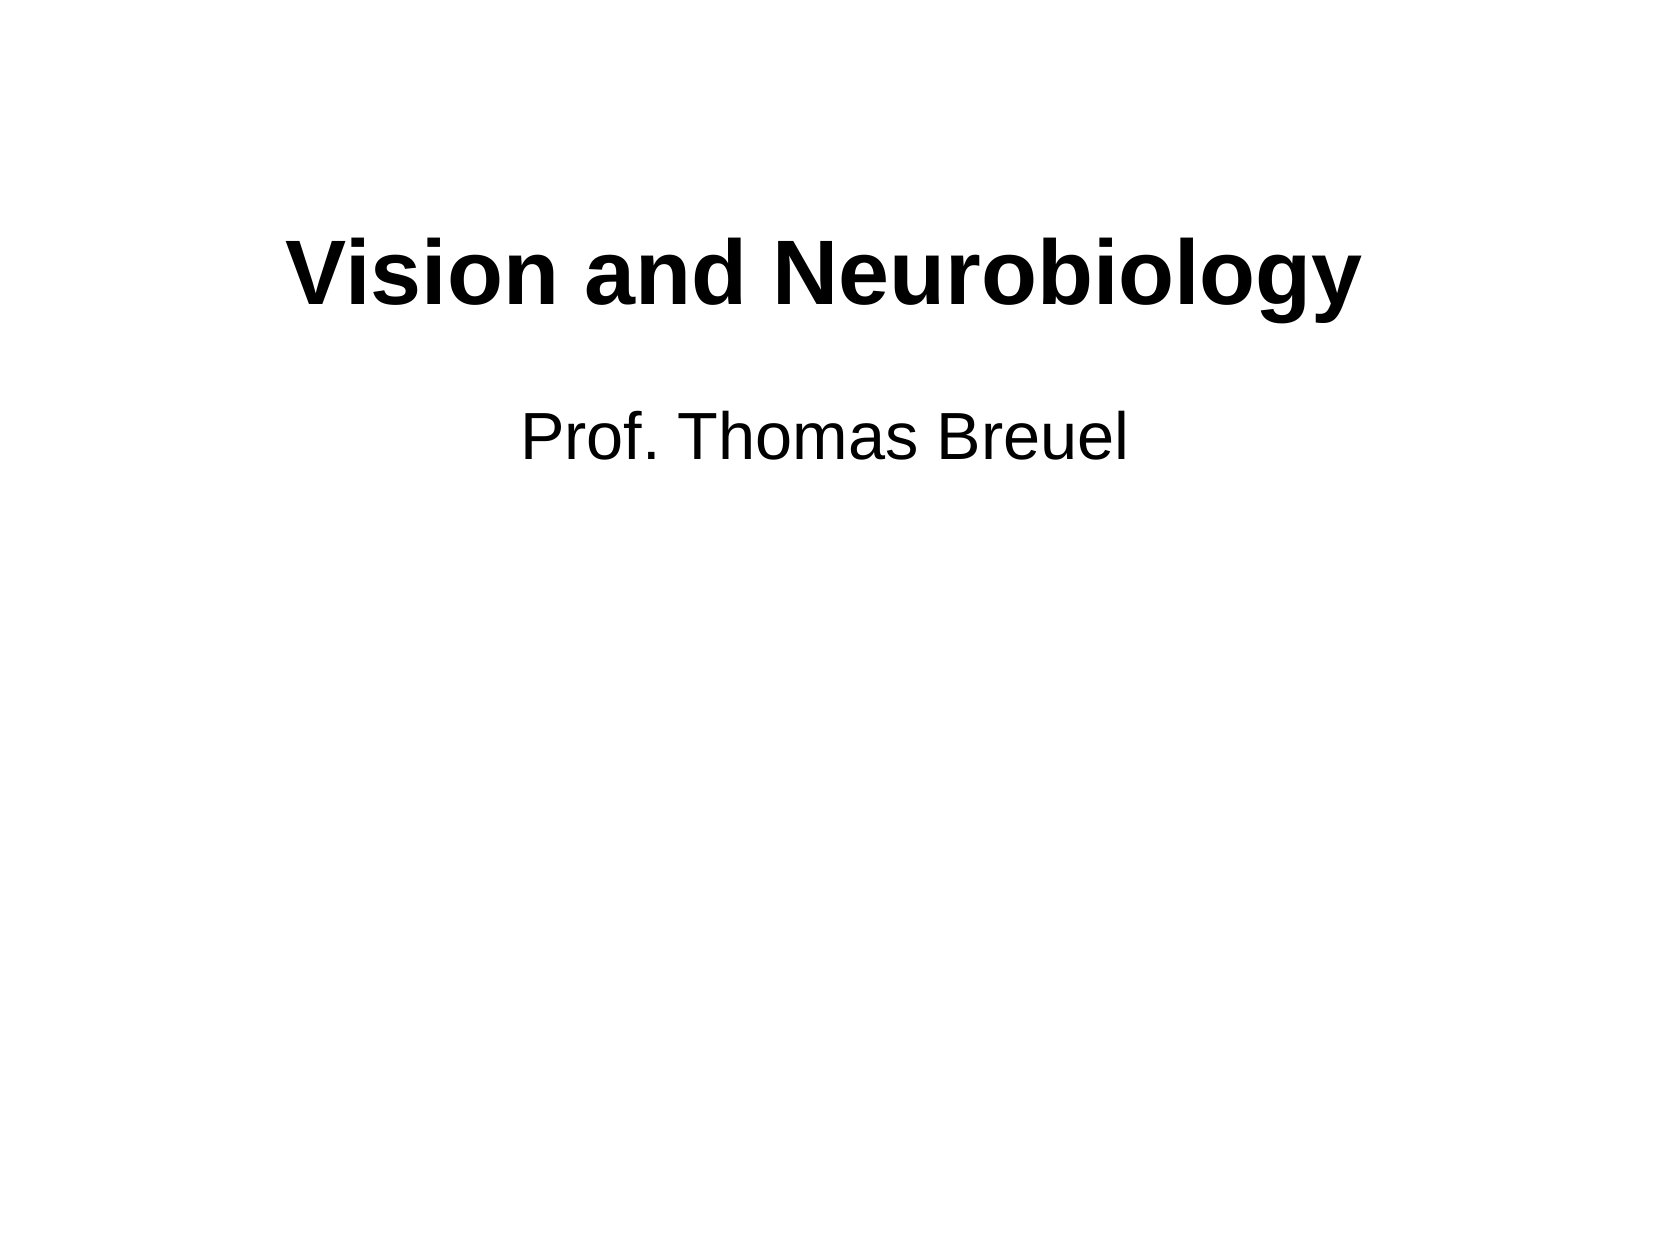

# Vision and Neurobiology
Prof. Thomas Breuel